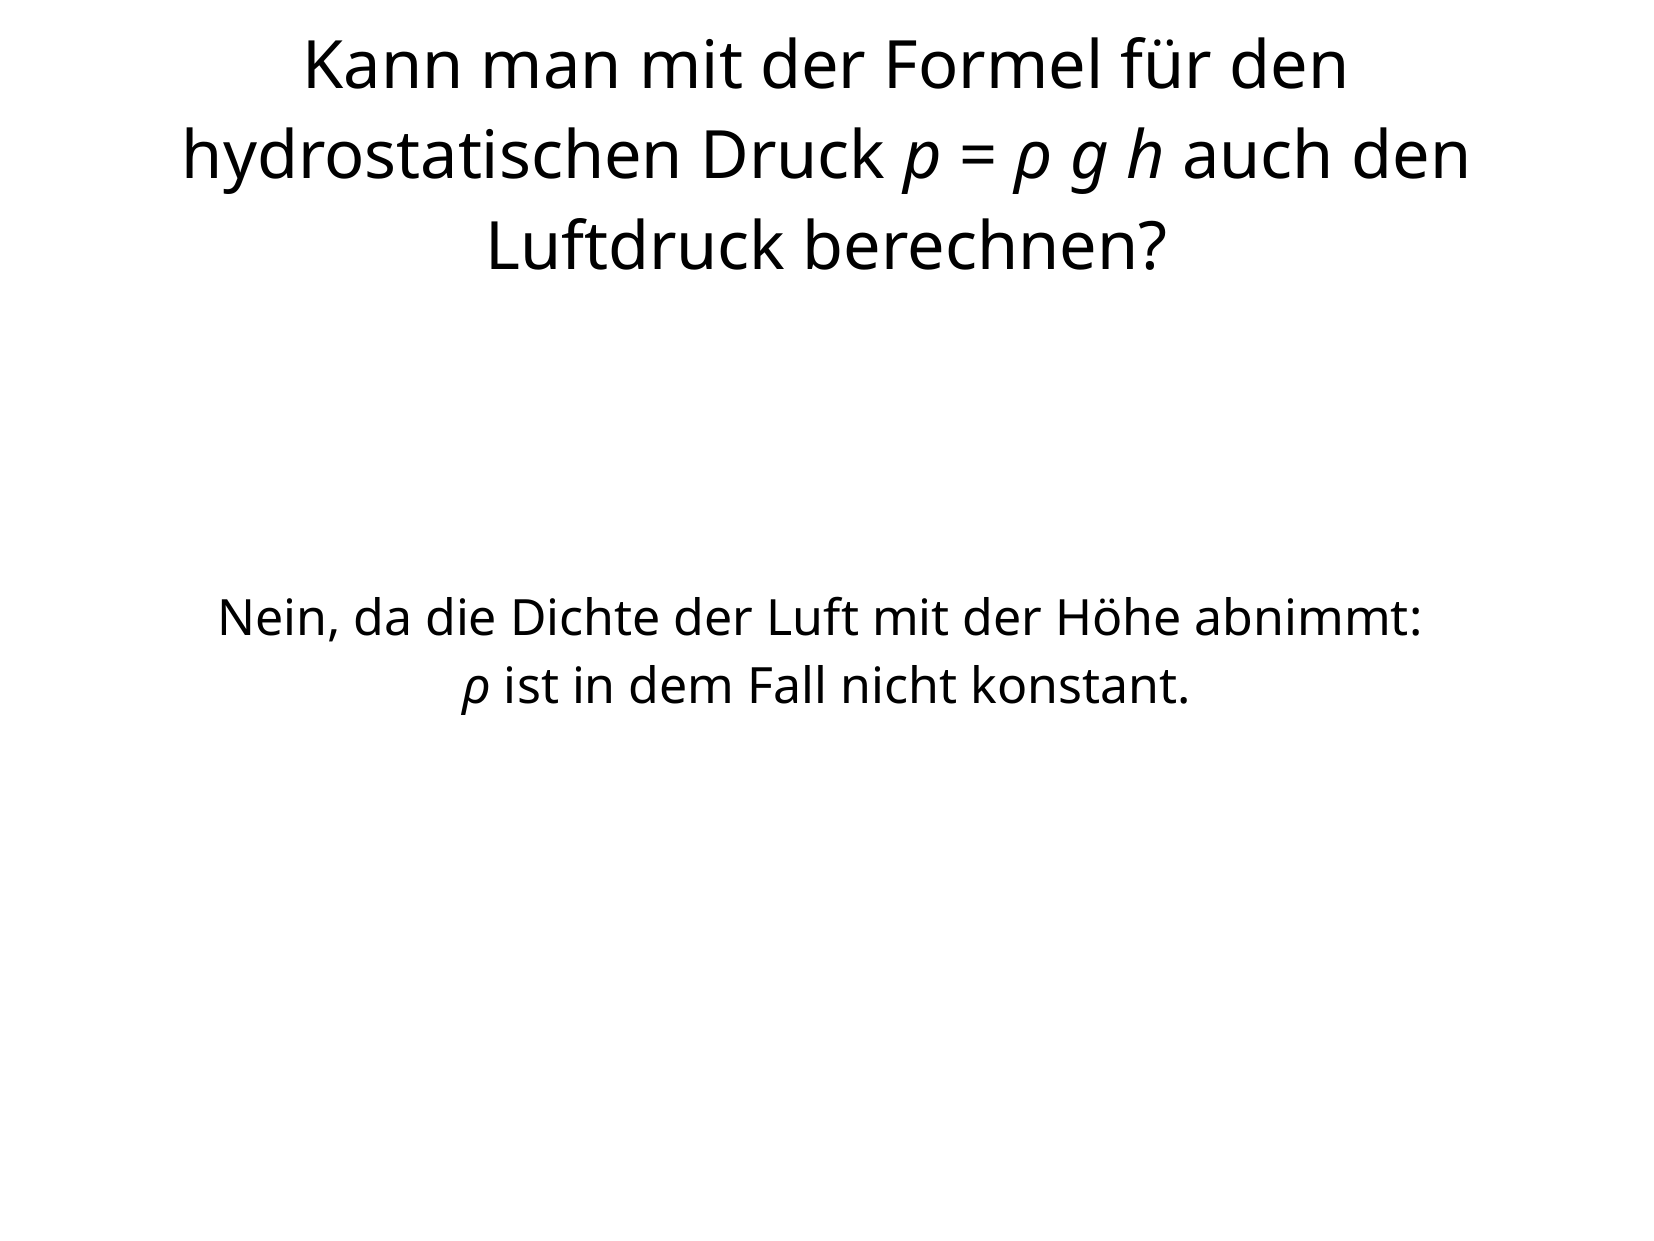

# Kann man mit der Formel für den hydrostatischen Druck p = ρ g h auch den Luftdruck berechnen?
Nein, da die Dichte der Luft mit der Höhe abnimmt:
ρ ist in dem Fall nicht konstant.